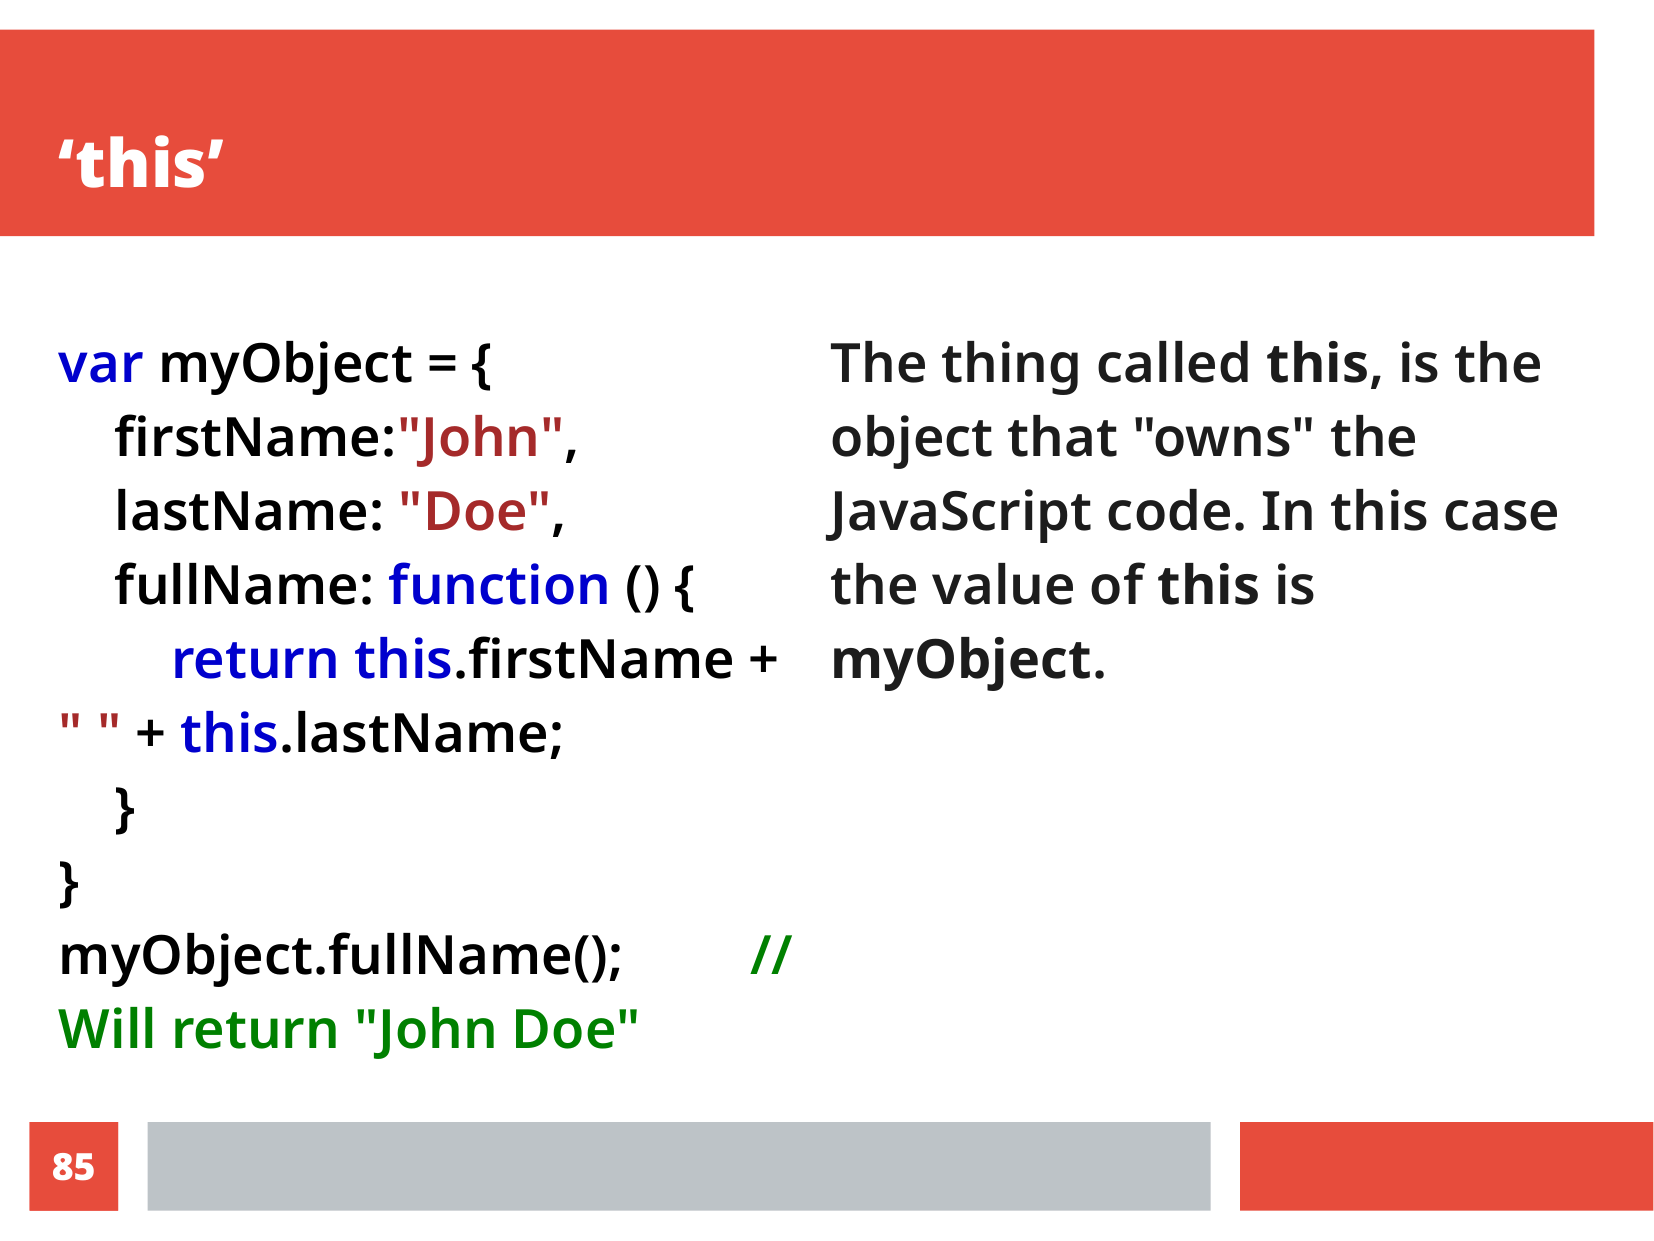

# ‘this’
var myObject = {
    firstName:"John",
    lastName: "Doe",
    fullName: function () {
        return this.firstName + " " + this.lastName;
    }
}
myObject.fullName();         // Will return "John Doe"
The thing called this, is the object that "owns" the JavaScript code. In this case the value of this is myObject.
85